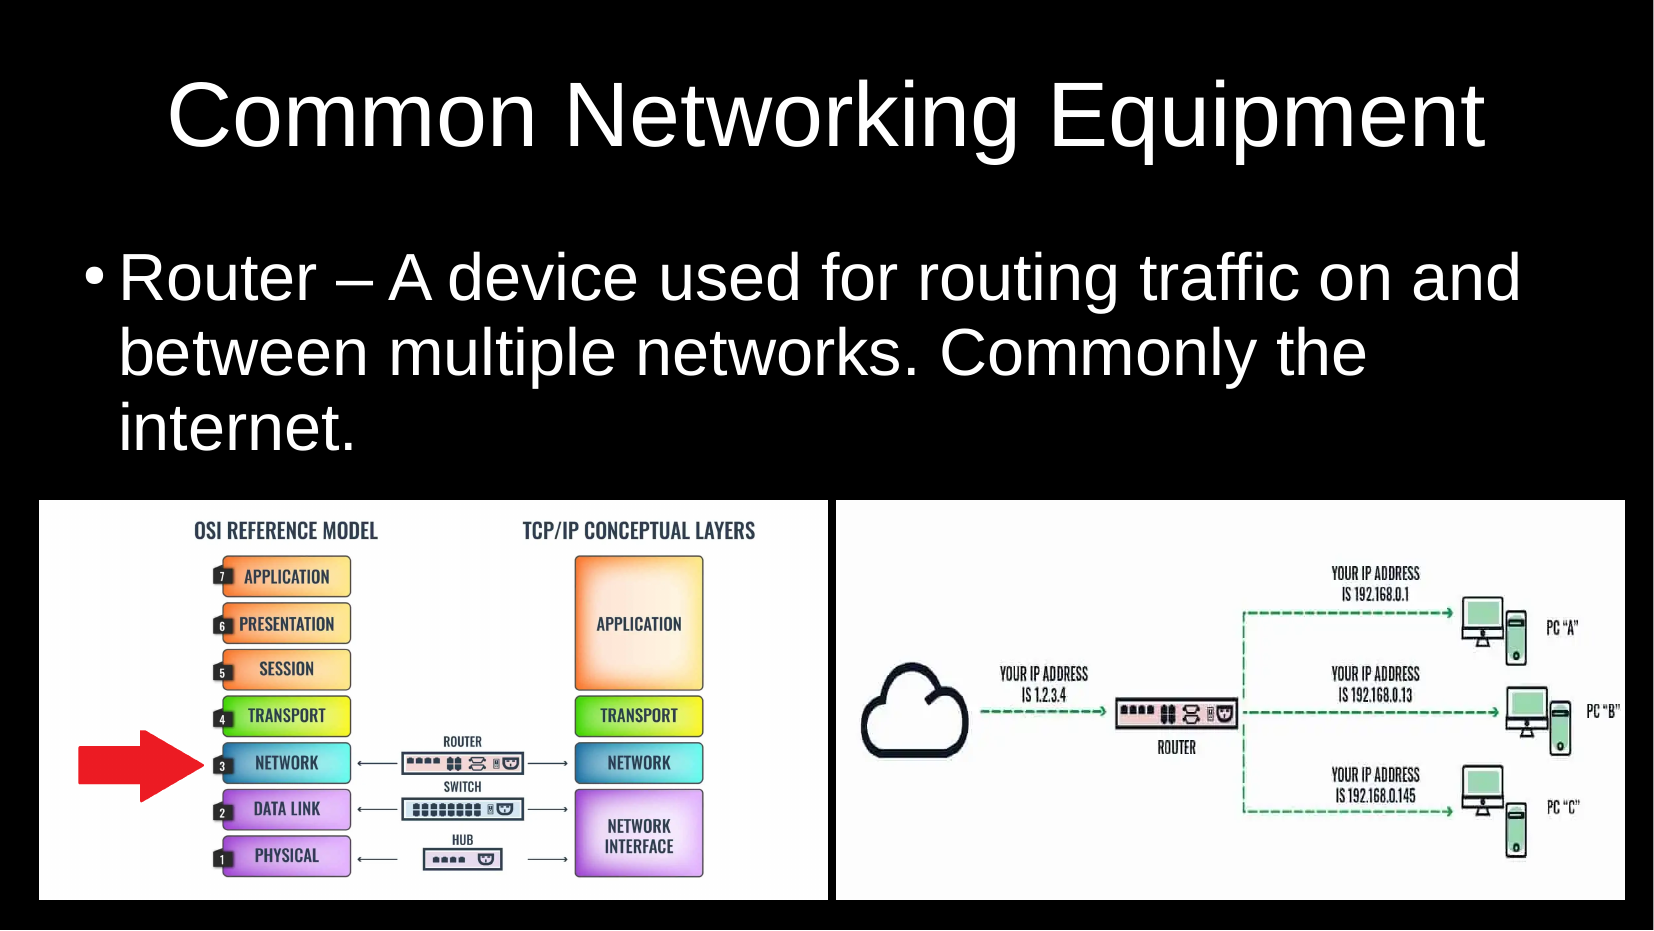

# Common Networking Equipment
Router – A device used for routing traffic on and between multiple networks. Commonly the internet.